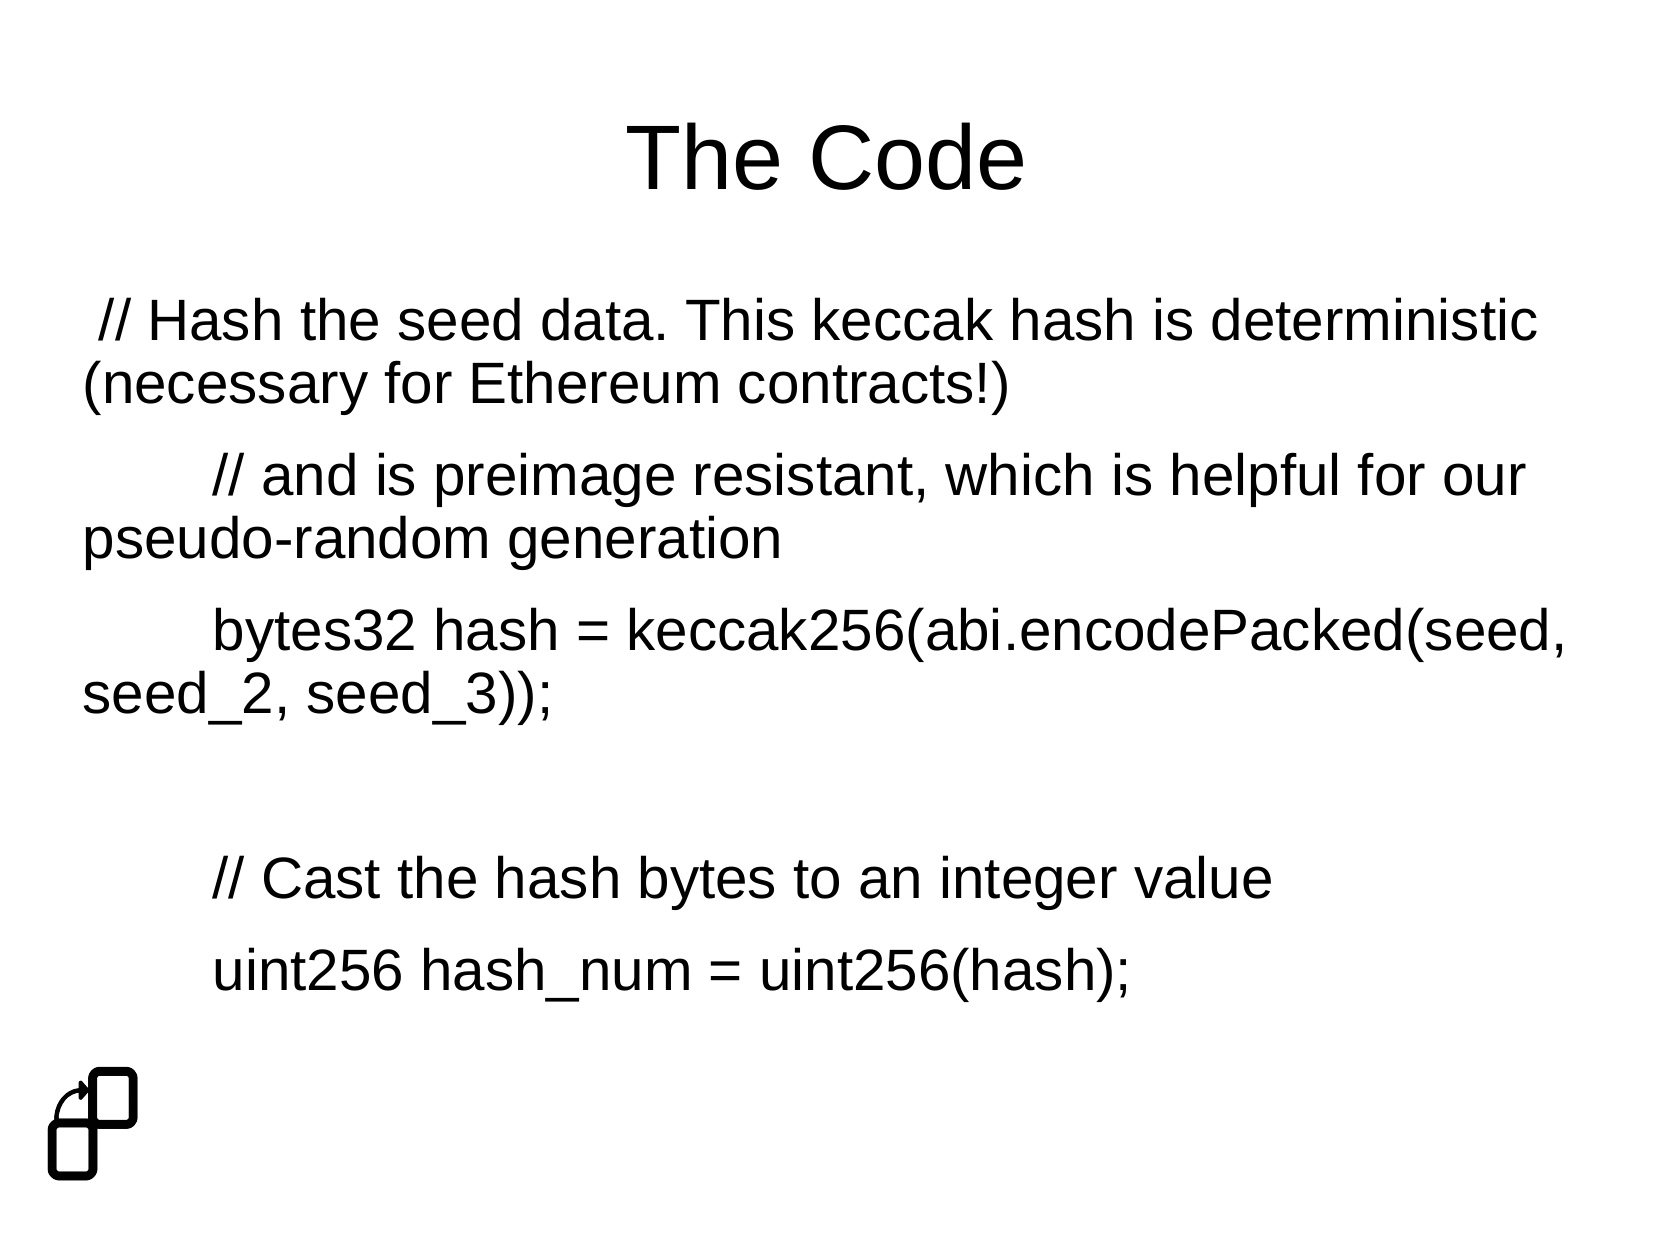

The Code
# // Hash the seed data. This keccak hash is deterministic (necessary for Ethereum contracts!)
 // and is preimage resistant, which is helpful for our pseudo-random generation
 bytes32 hash = keccak256(abi.encodePacked(seed, seed_2, seed_3));
 // Cast the hash bytes to an integer value
 uint256 hash_num = uint256(hash);